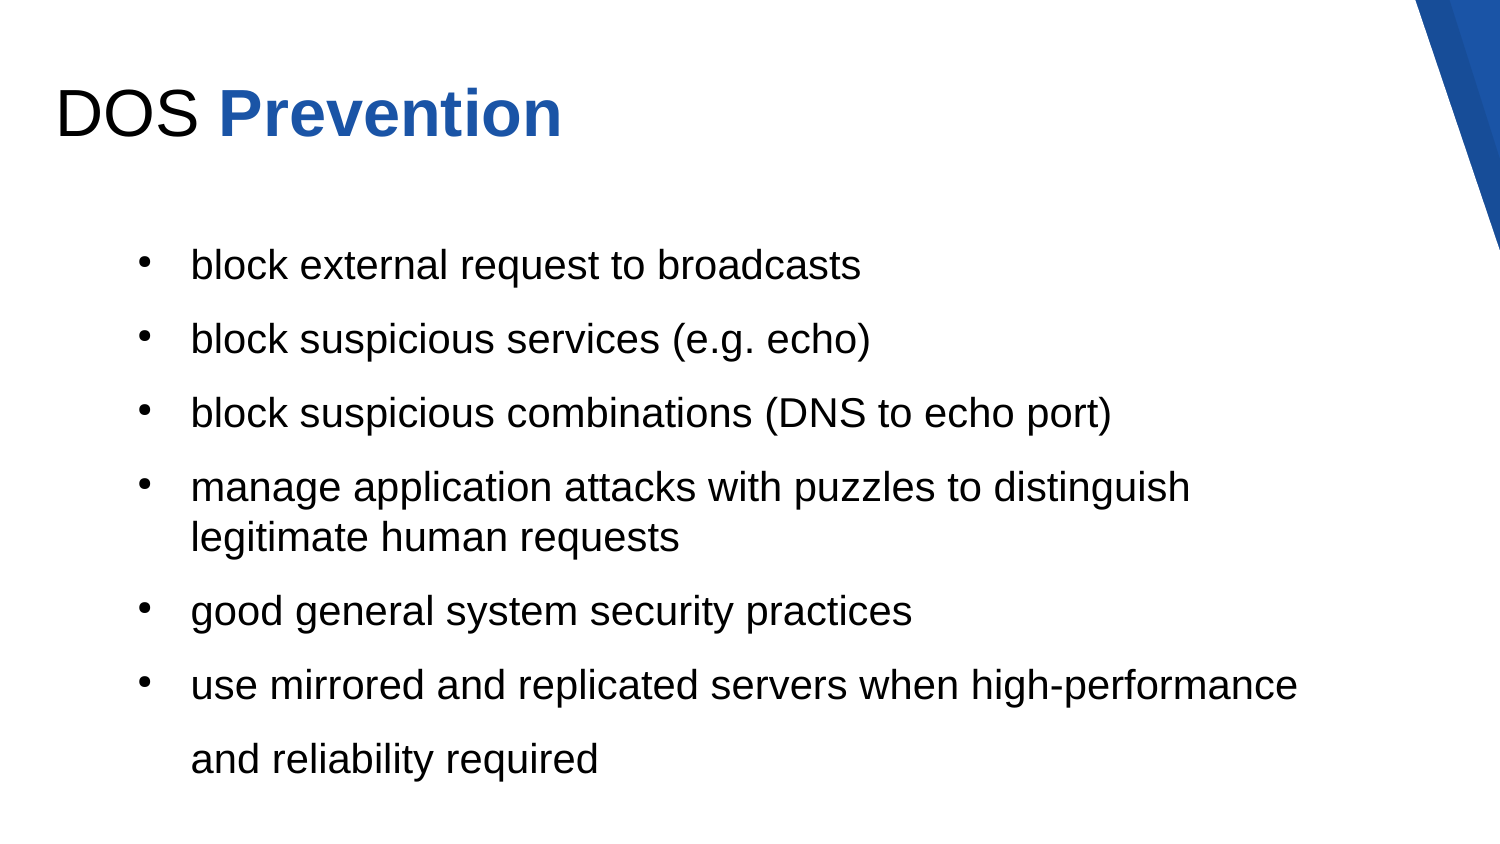

# block external request to broadcasts
block suspicious services (e.g. echo)
block suspicious combinations (DNS to echo port)
manage application attacks with puzzles to distinguish legitimate human requests
good general system security practices
use mirrored and replicated servers when high-performance
and reliability required
DOS Prevention